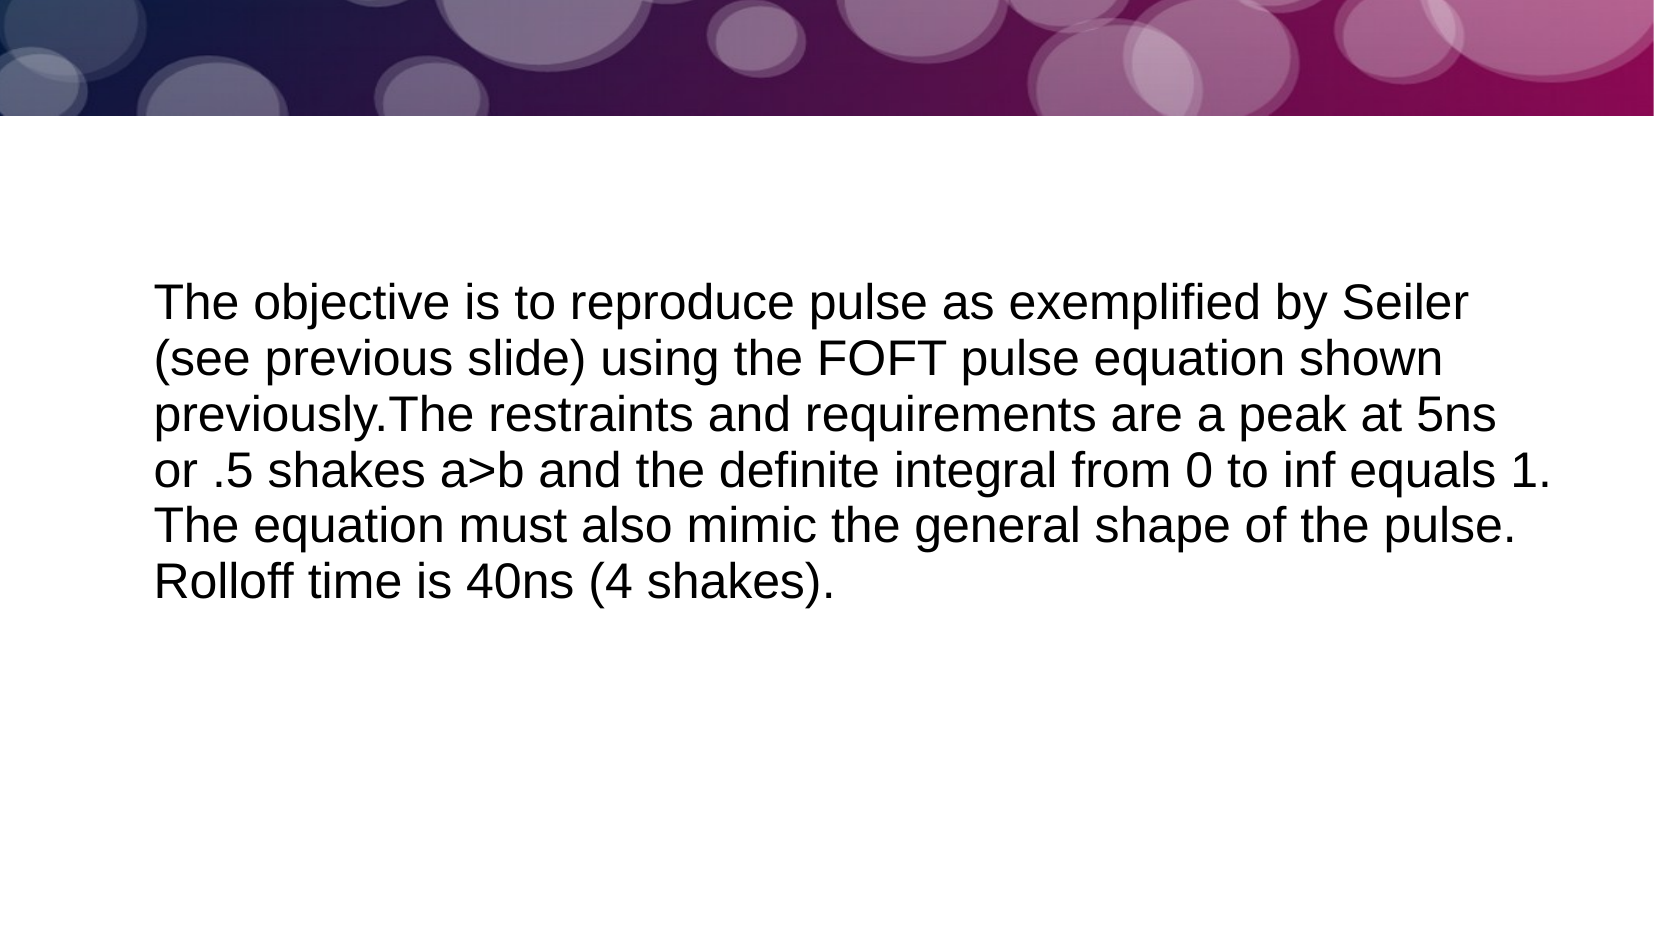

#
The objective is to reproduce pulse as exemplified by Seiler (see previous slide) using the FOFT pulse equation shown previously.The restraints and requirements are a peak at 5ns or .5 shakes a>b and the definite integral from 0 to inf equals 1. The equation must also mimic the general shape of the pulse. Rolloff time is 40ns (4 shakes).